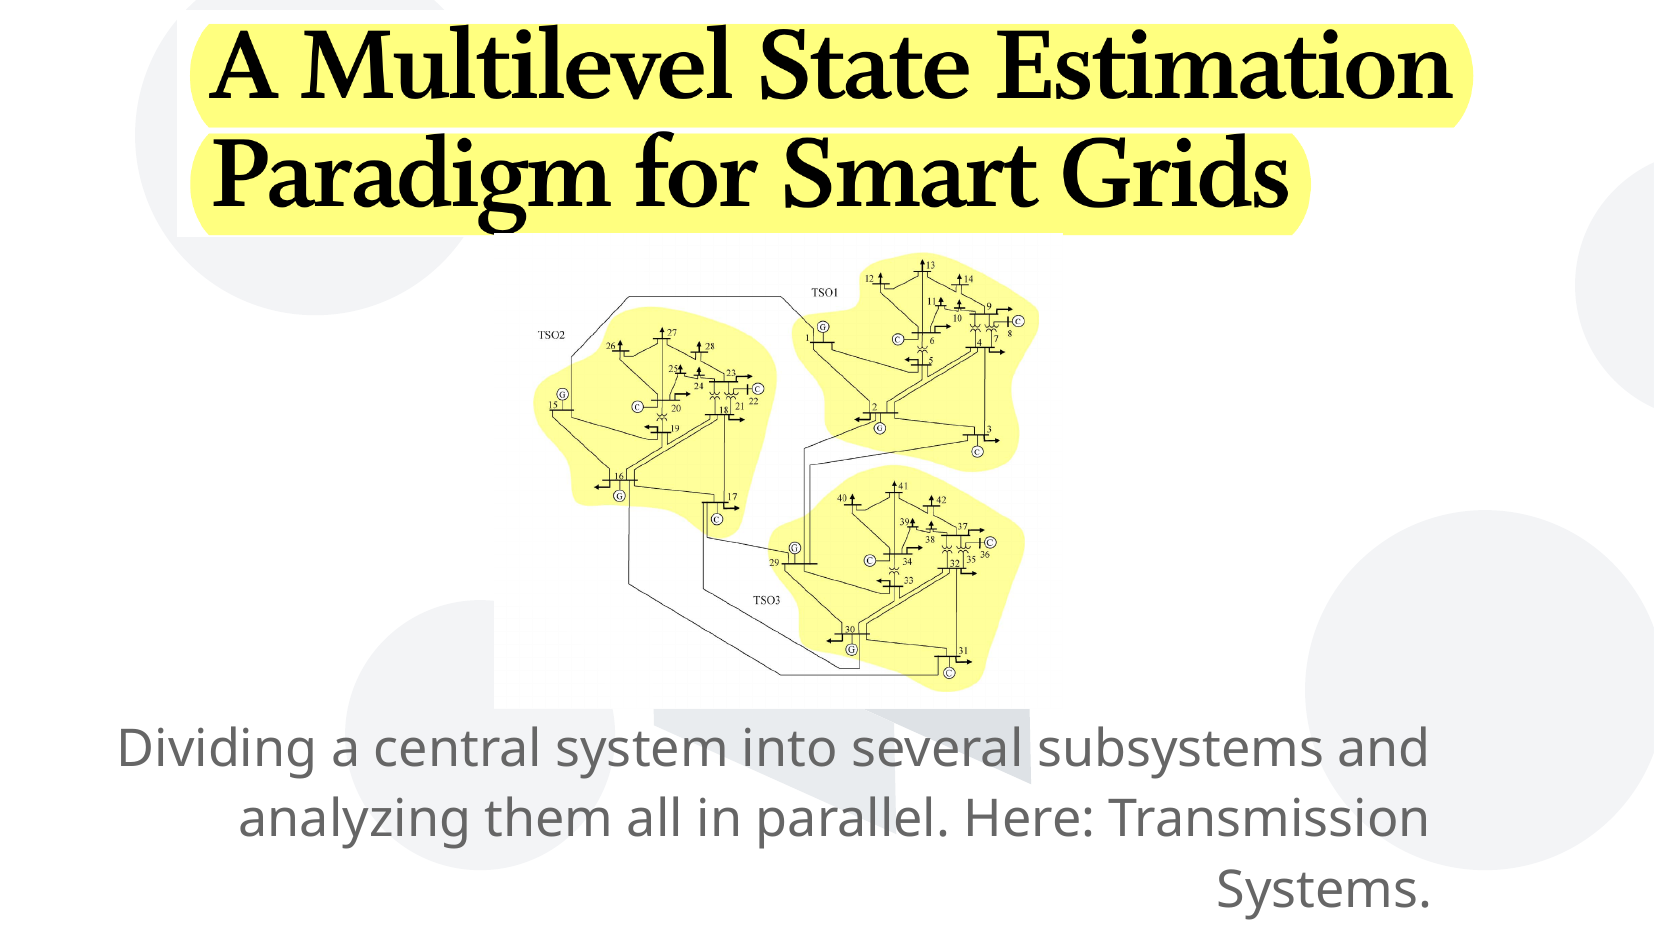

Dividing a central system into several subsystems and analyzing them all in parallel. Here: Transmission Systems.